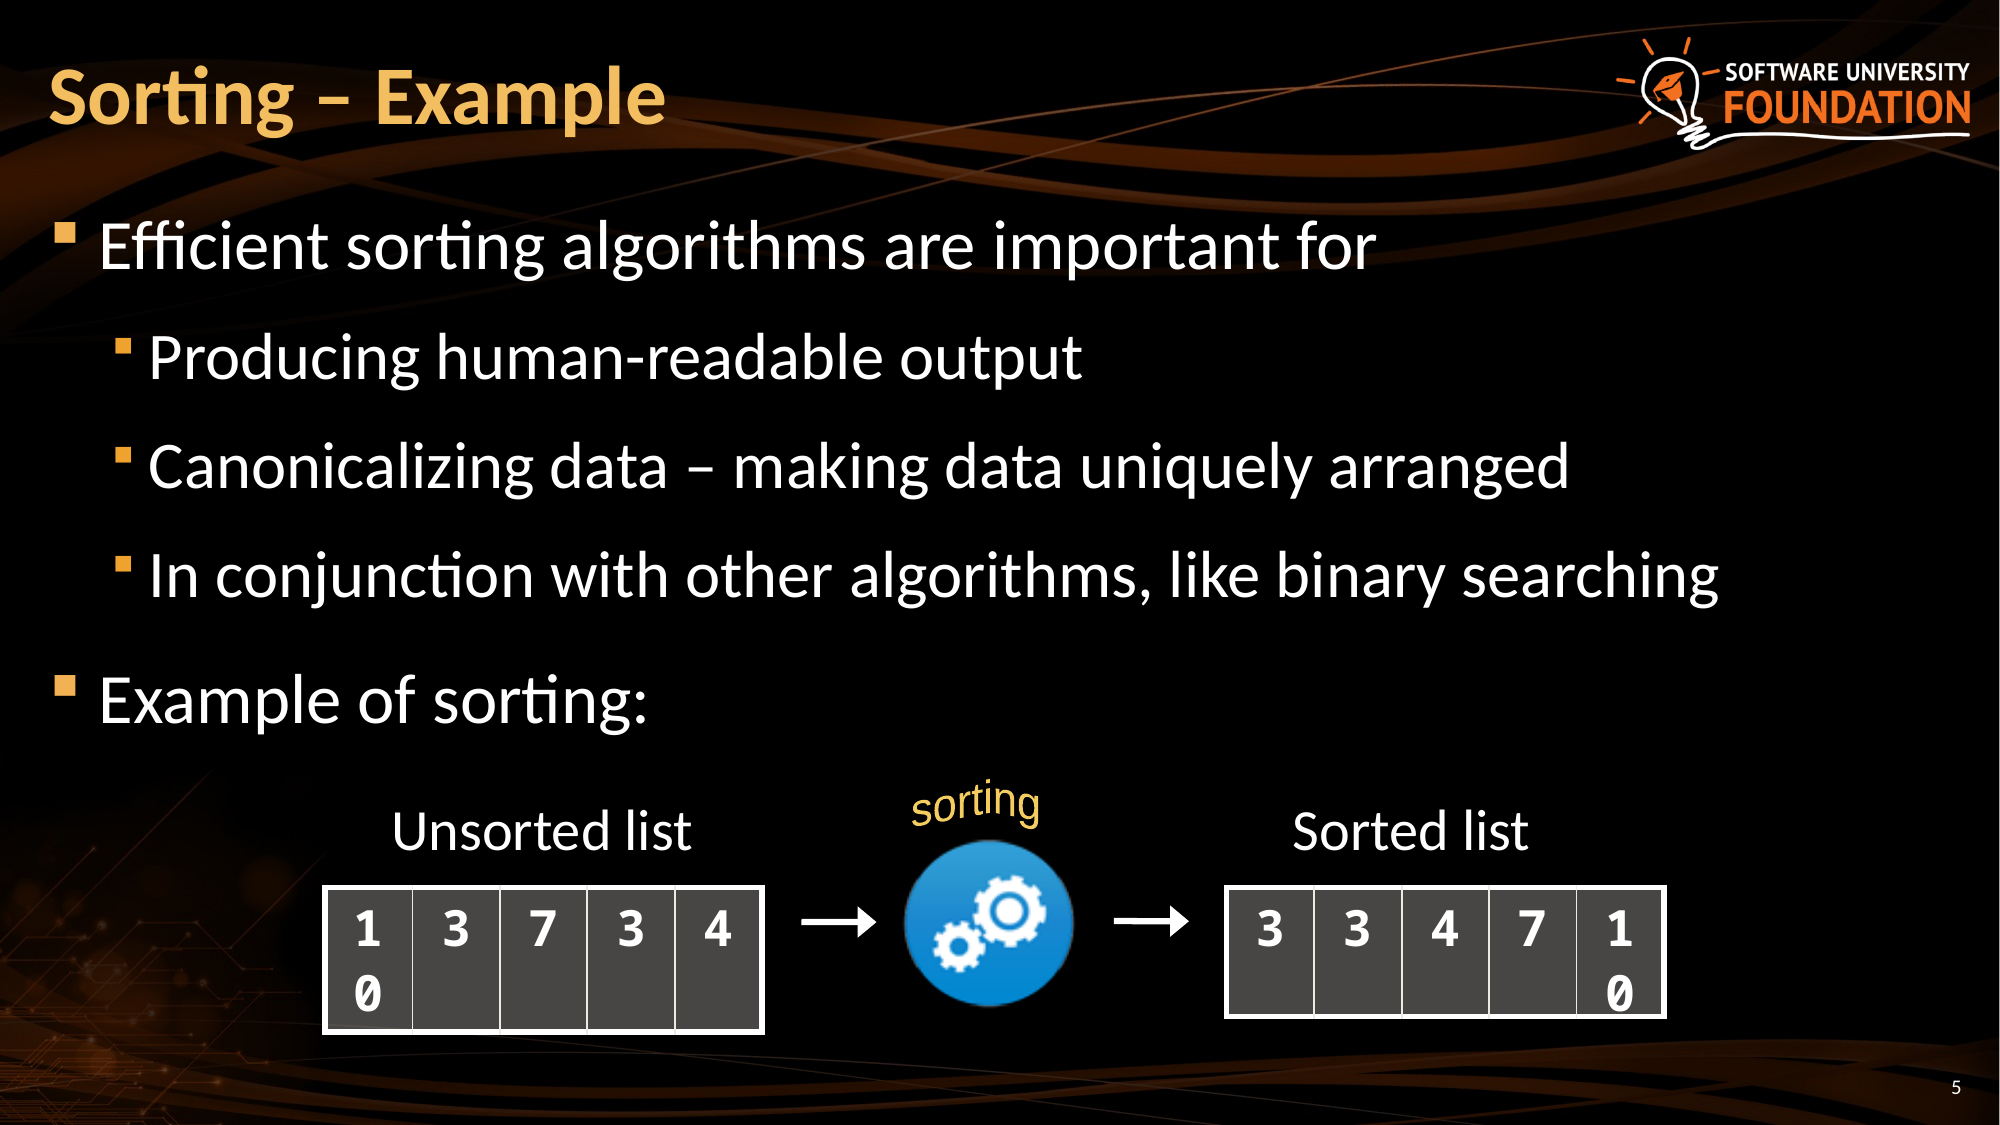

Sorting – Example
# Efficient sorting algorithms are important for
Producing human-readable output
Canonicalizing data – making data uniquely arranged
In conjunction with other algorithms, like binary searching
Example of sorting:
sorting
Unsorted list
Sorted list
| 10 | 3 | 7 | 3 | 4 |
| --- | --- | --- | --- | --- |
| 3 | 3 | 4 | 7 | 10 |
| --- | --- | --- | --- | --- |